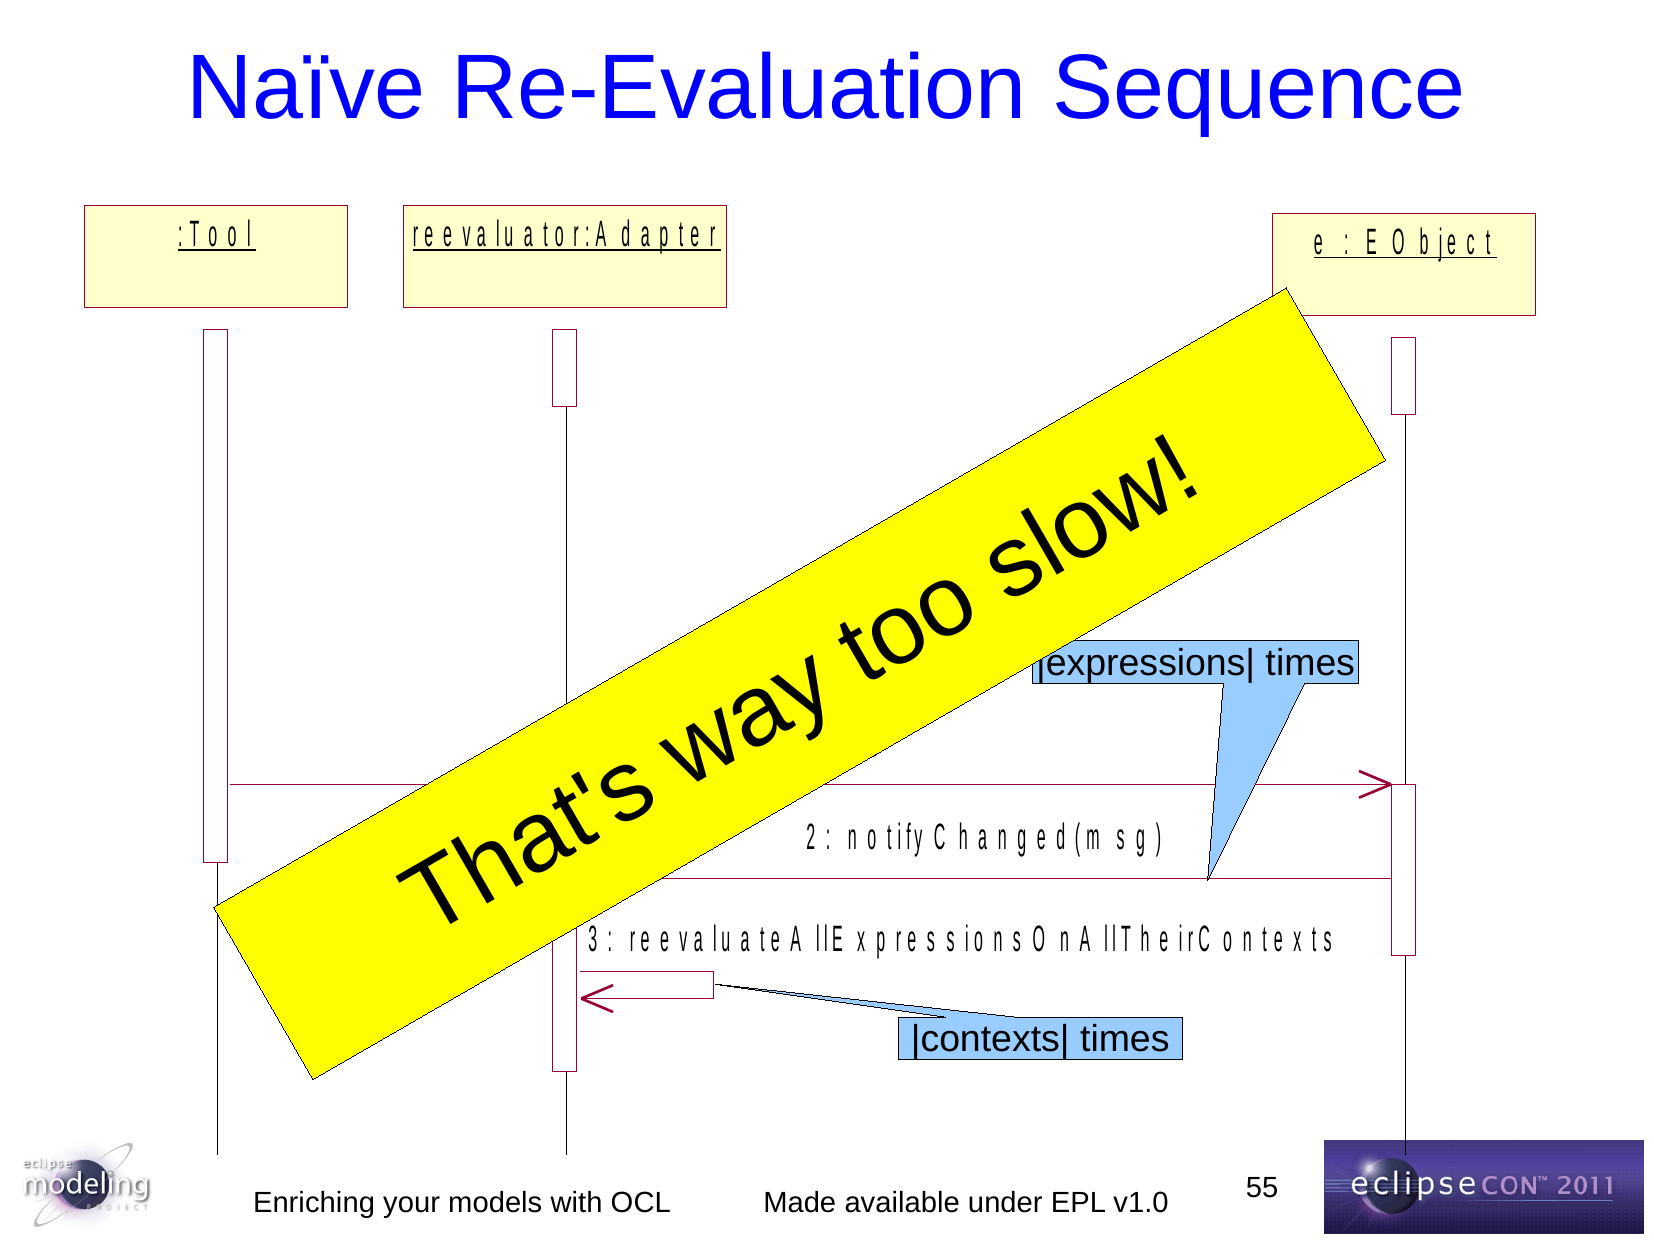

# Naïve Re-Evaluation Sequence
That's way too slow!
|expressions| times
|contexts| times
55
Enriching your models with OCL